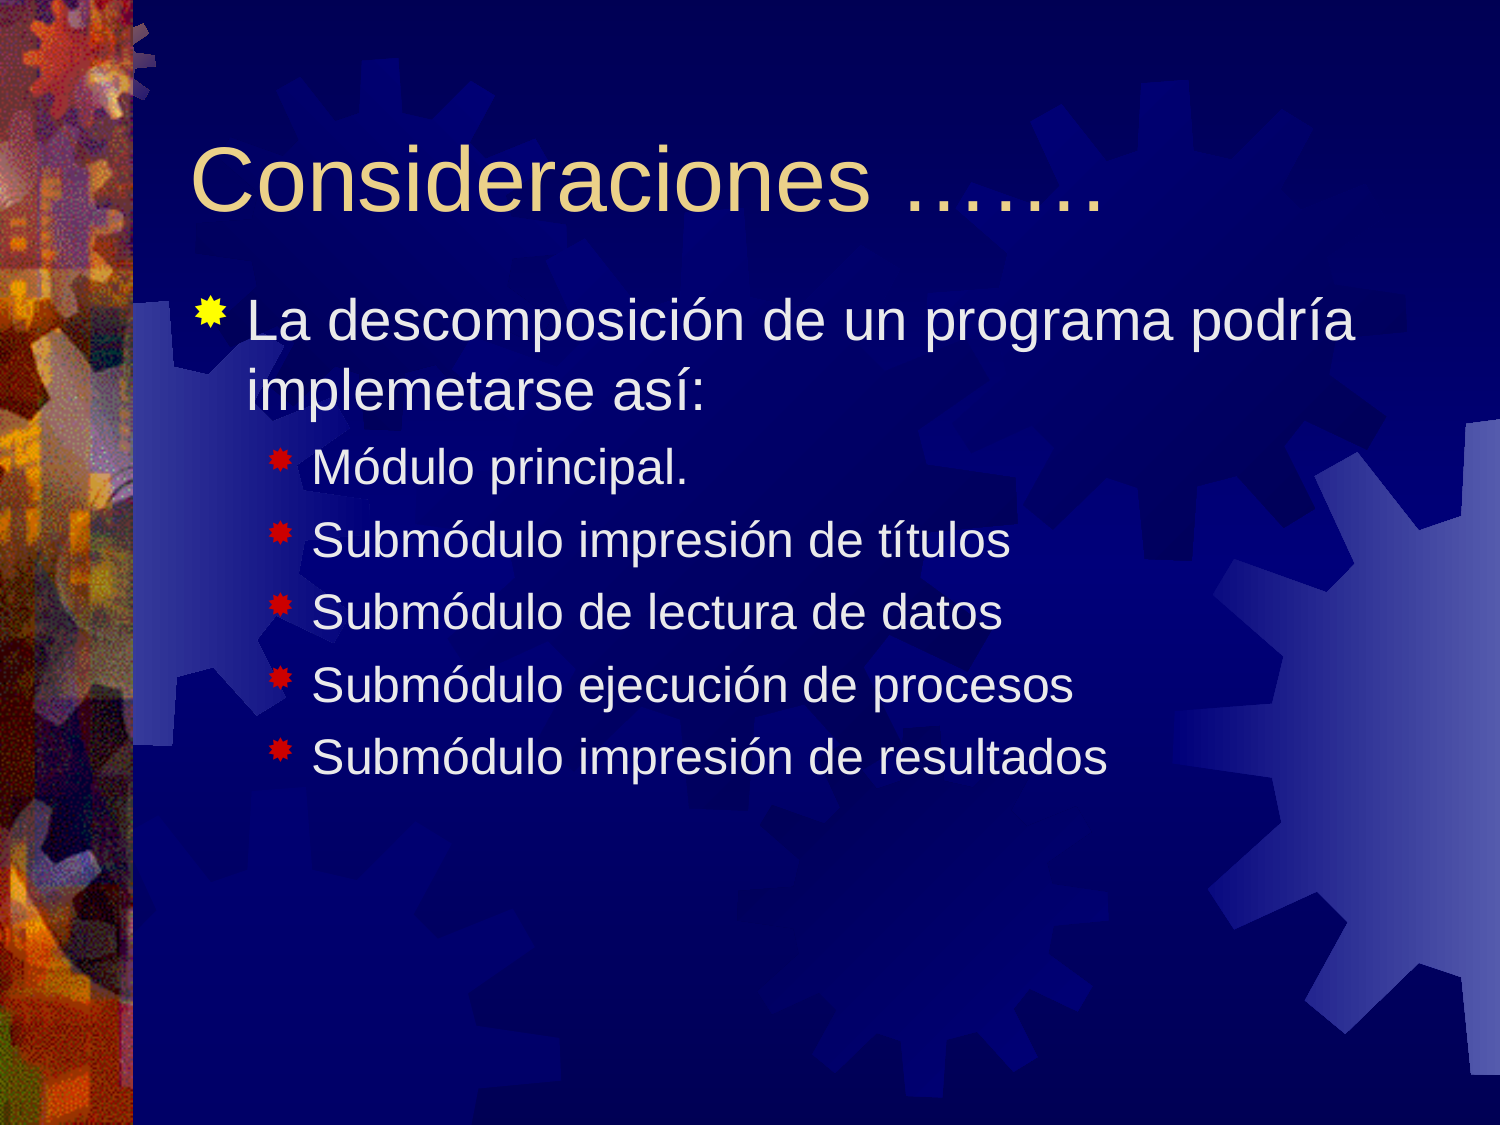

# Consideraciones …….
La descomposición de un programa podría implemetarse así:
Módulo principal.
Submódulo impresión de títulos
Submódulo de lectura de datos
Submódulo ejecución de procesos
Submódulo impresión de resultados